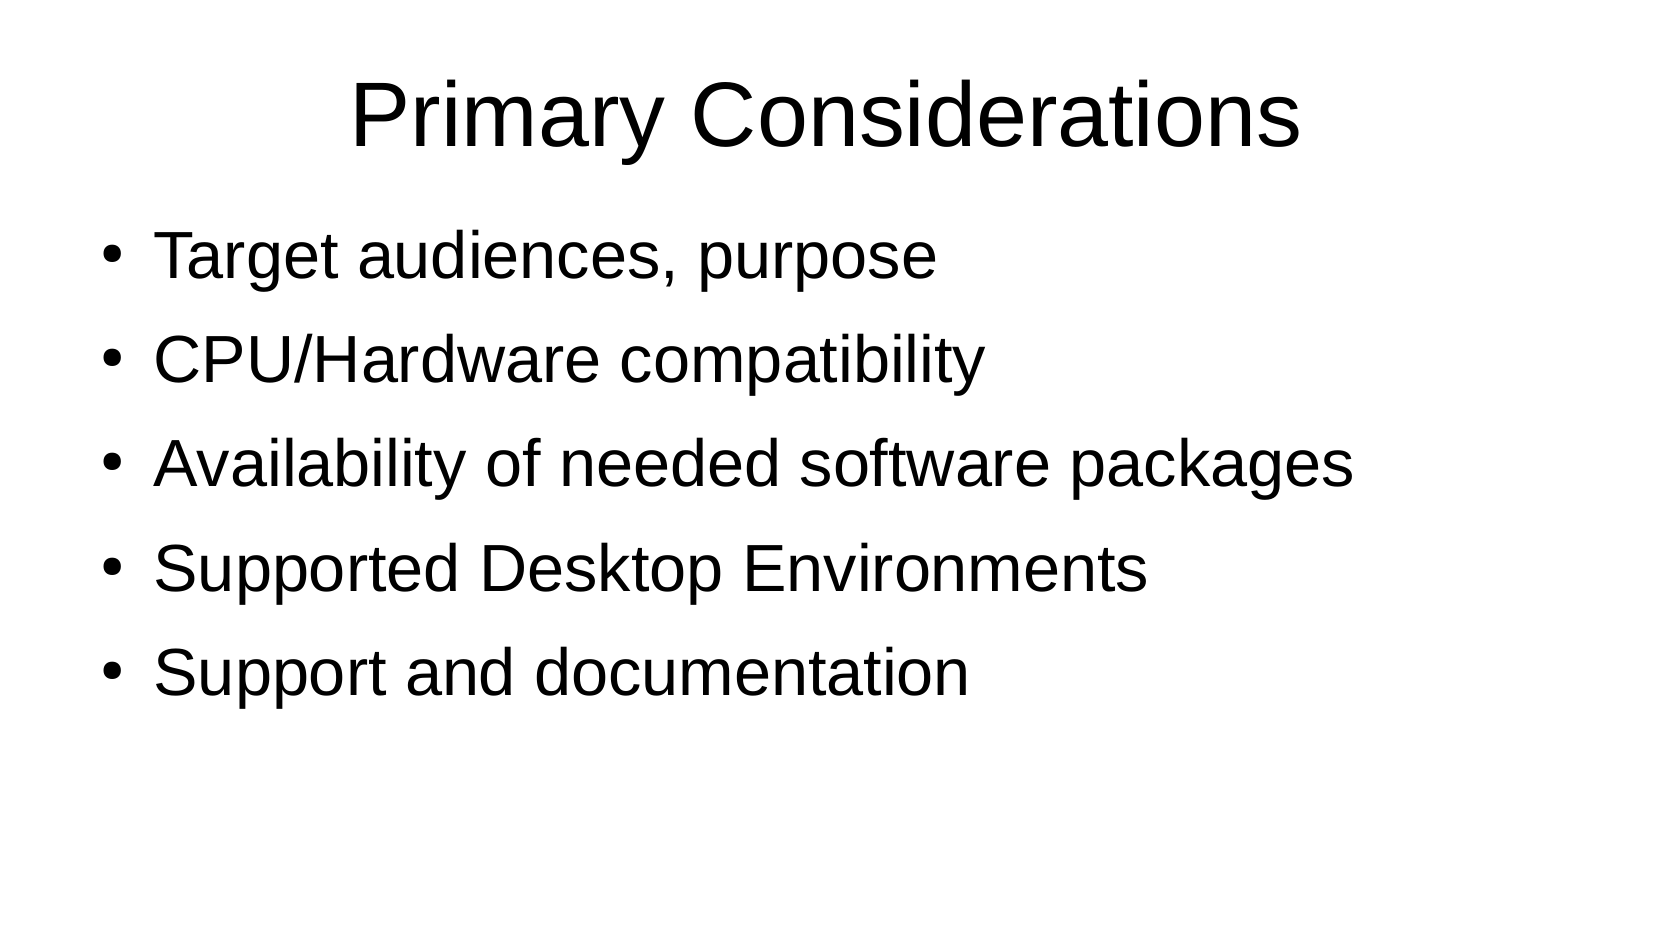

# Primary Considerations
Target audiences, purpose
CPU/Hardware compatibility
Availability of needed software packages
Supported Desktop Environments
Support and documentation